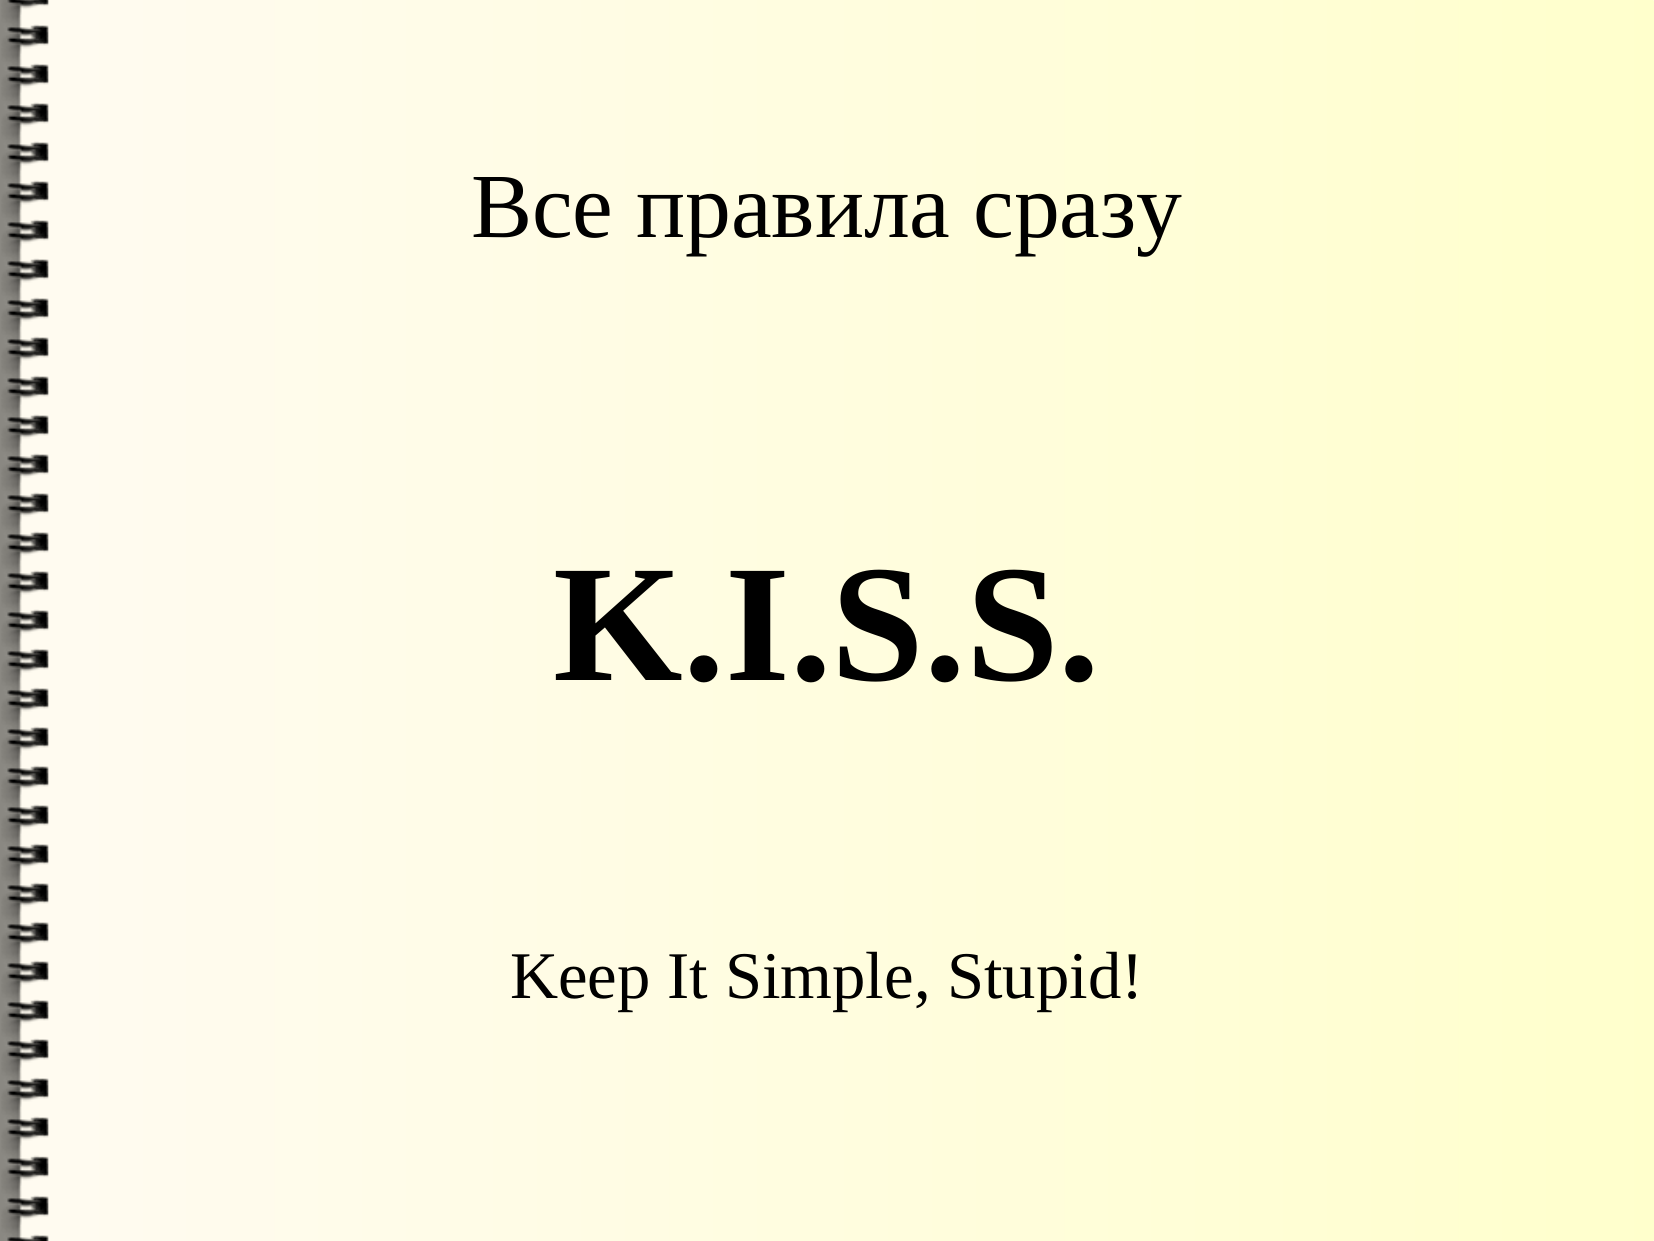

# Все правила сразу
K.I.S.S.
Keep It Simple, Stupid!